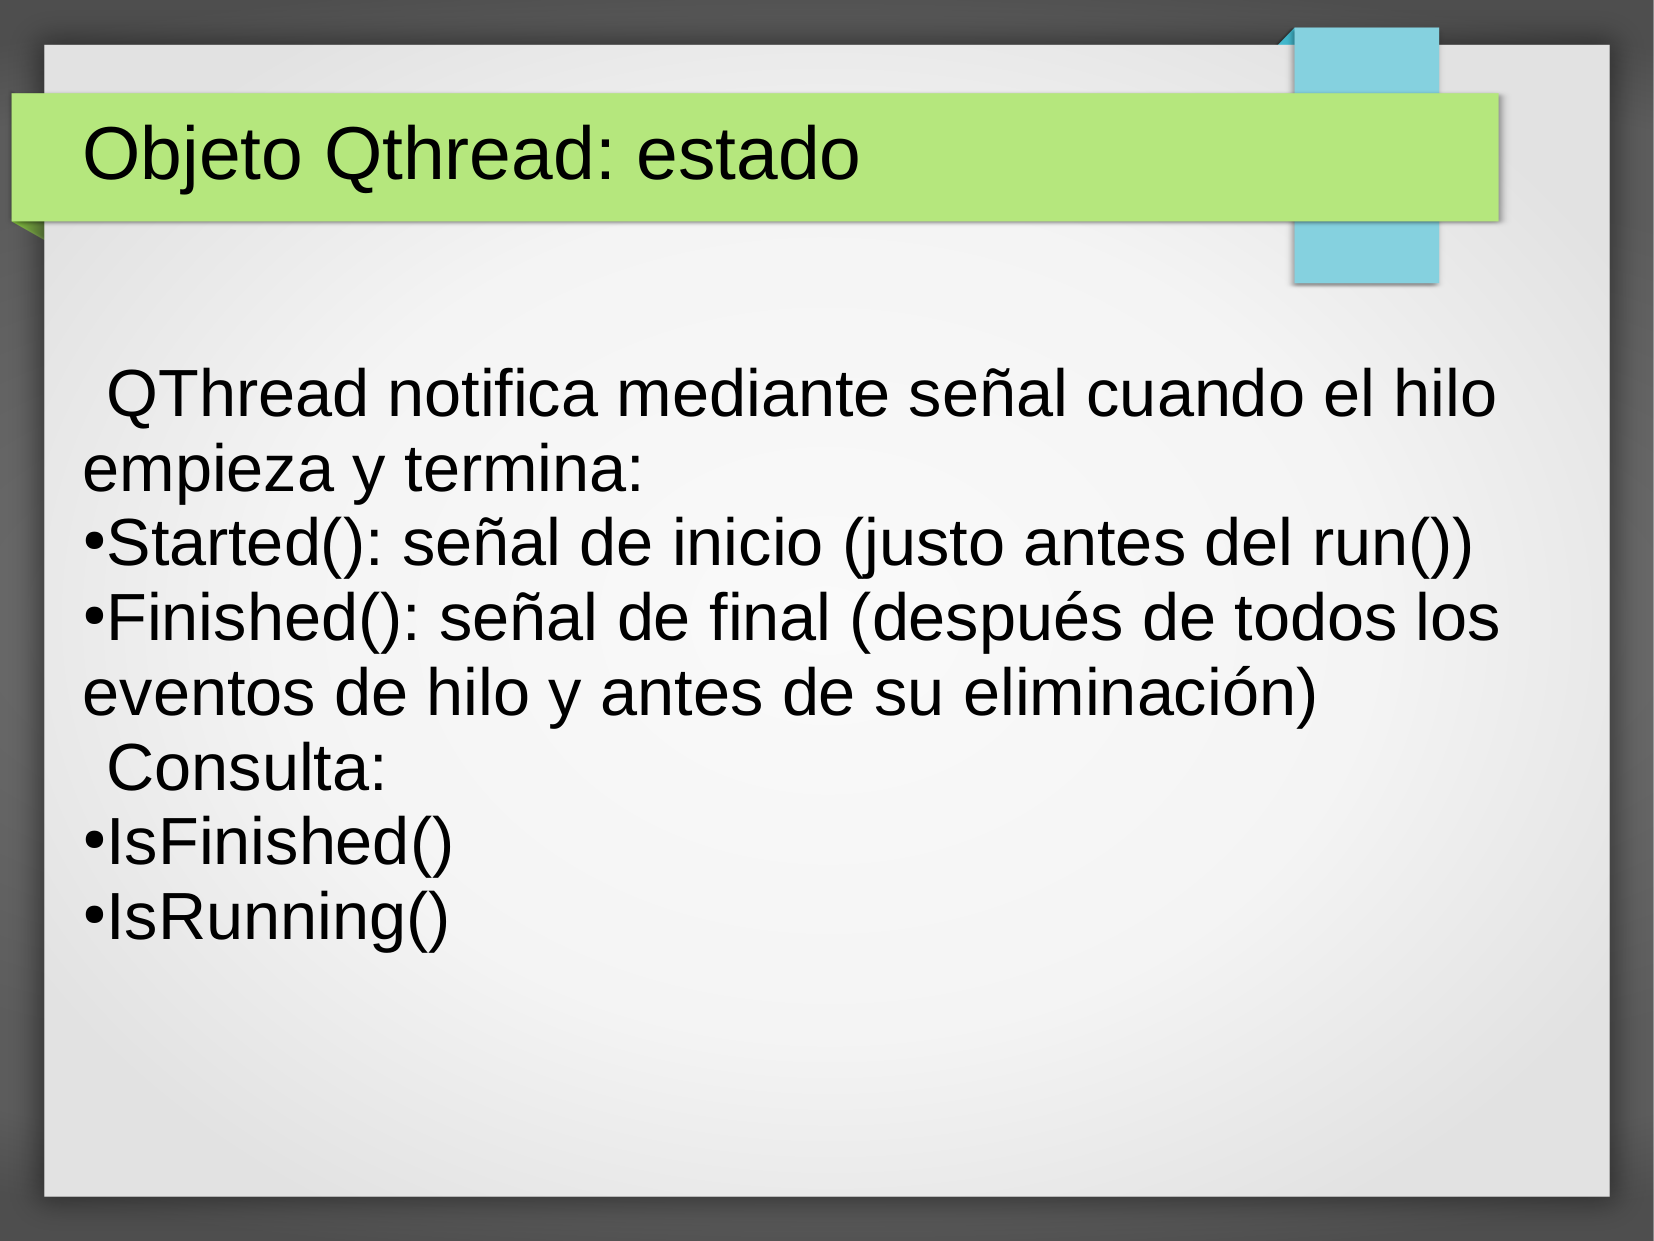

# Objeto Qthread: estado
QThread notifica mediante señal cuando el hilo empieza y termina:
Started(): señal de inicio (justo antes del run())
Finished(): señal de final (después de todos los eventos de hilo y antes de su eliminación)
Consulta:
IsFinished()
IsRunning()